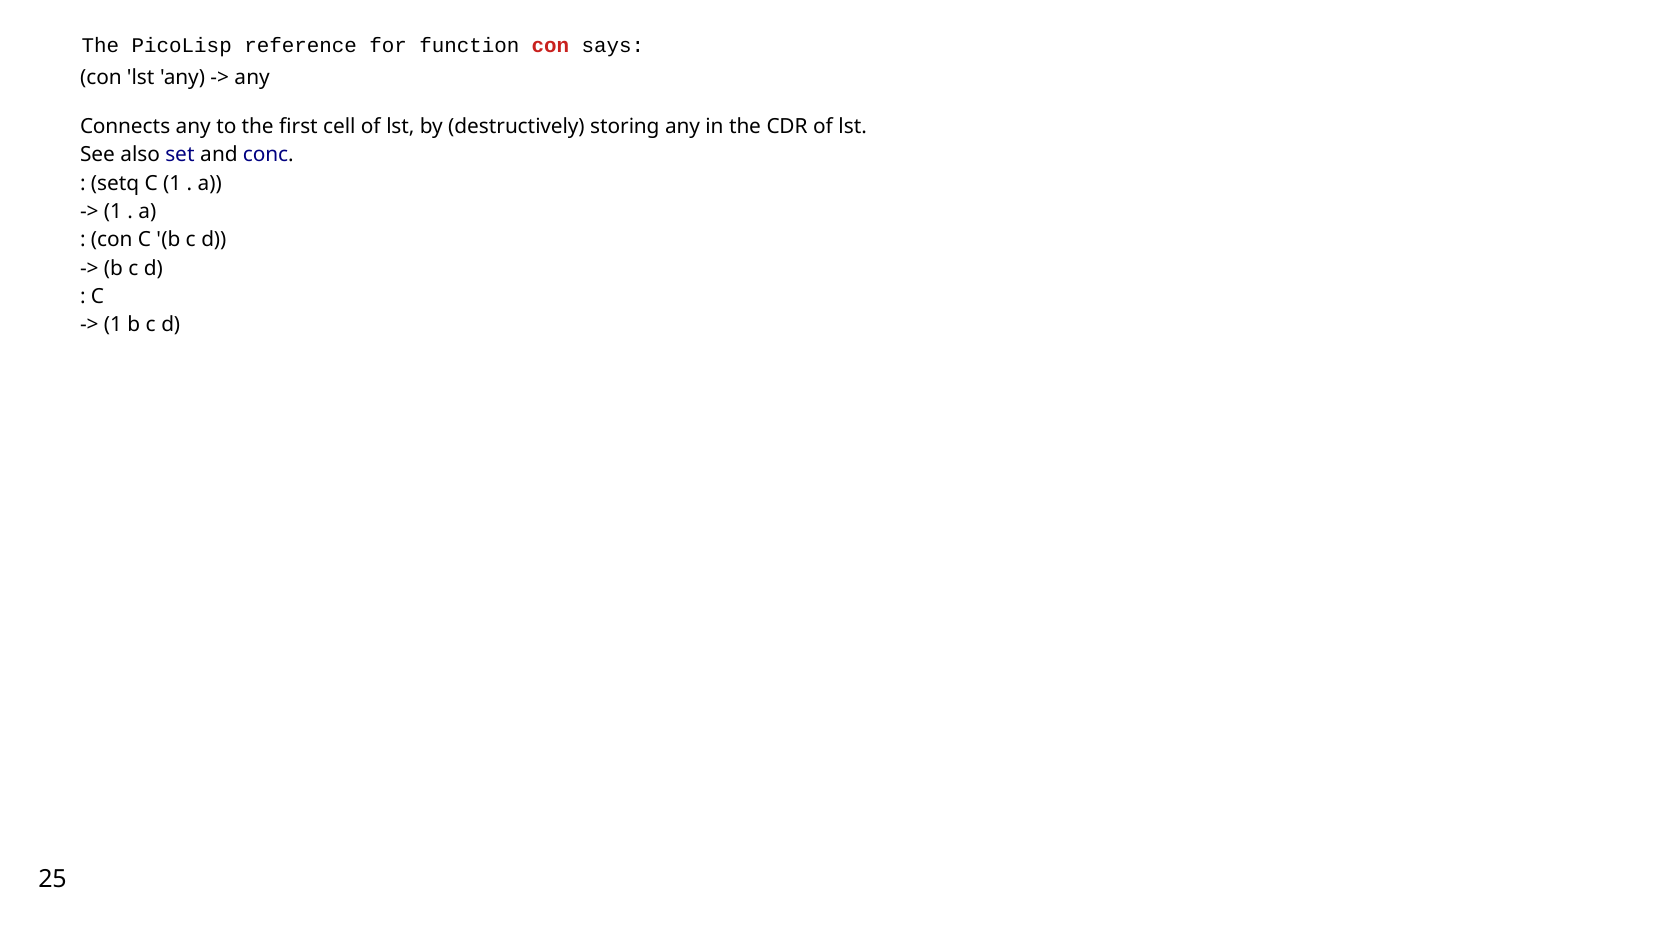

The PicoLisp reference for function con says:
(con 'lst 'any) -> any
Connects any to the first cell of lst, by (destructively) storing any in the CDR of lst.
See also set and conc.
: (setq C (1 . a))
-> (1 . a)
: (con C '(b c d))
-> (b c d)
: C
-> (1 b c d)